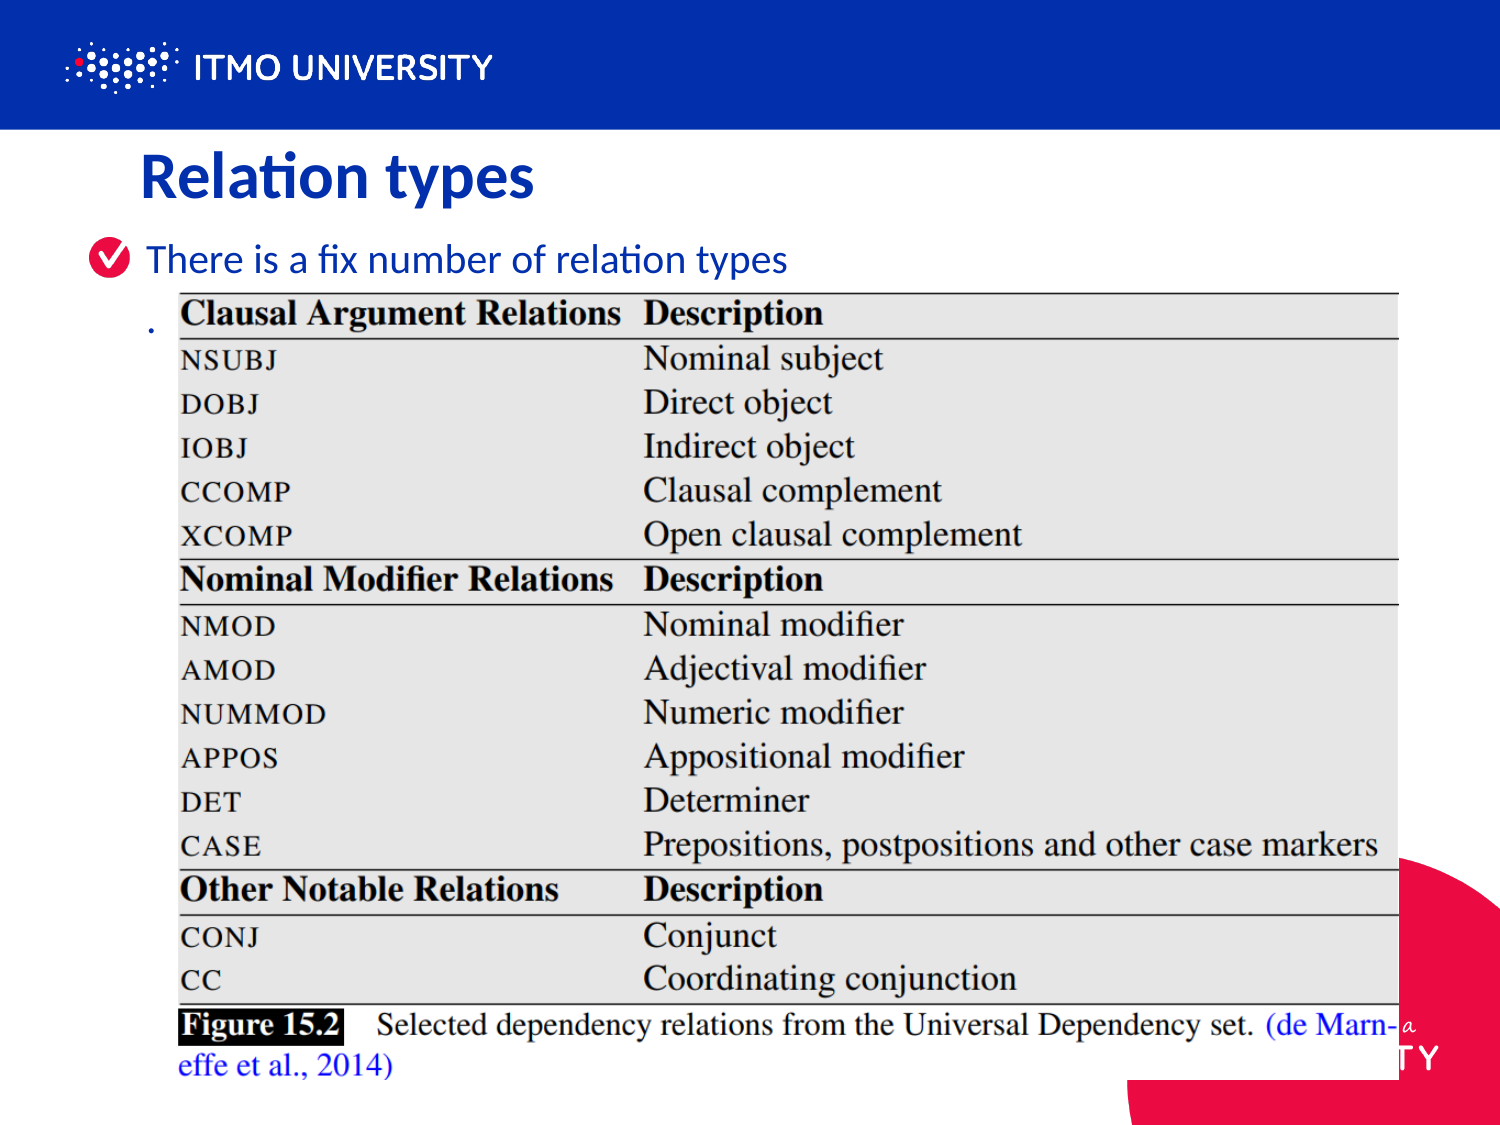

Relation types
There is a fix number of relation types
.